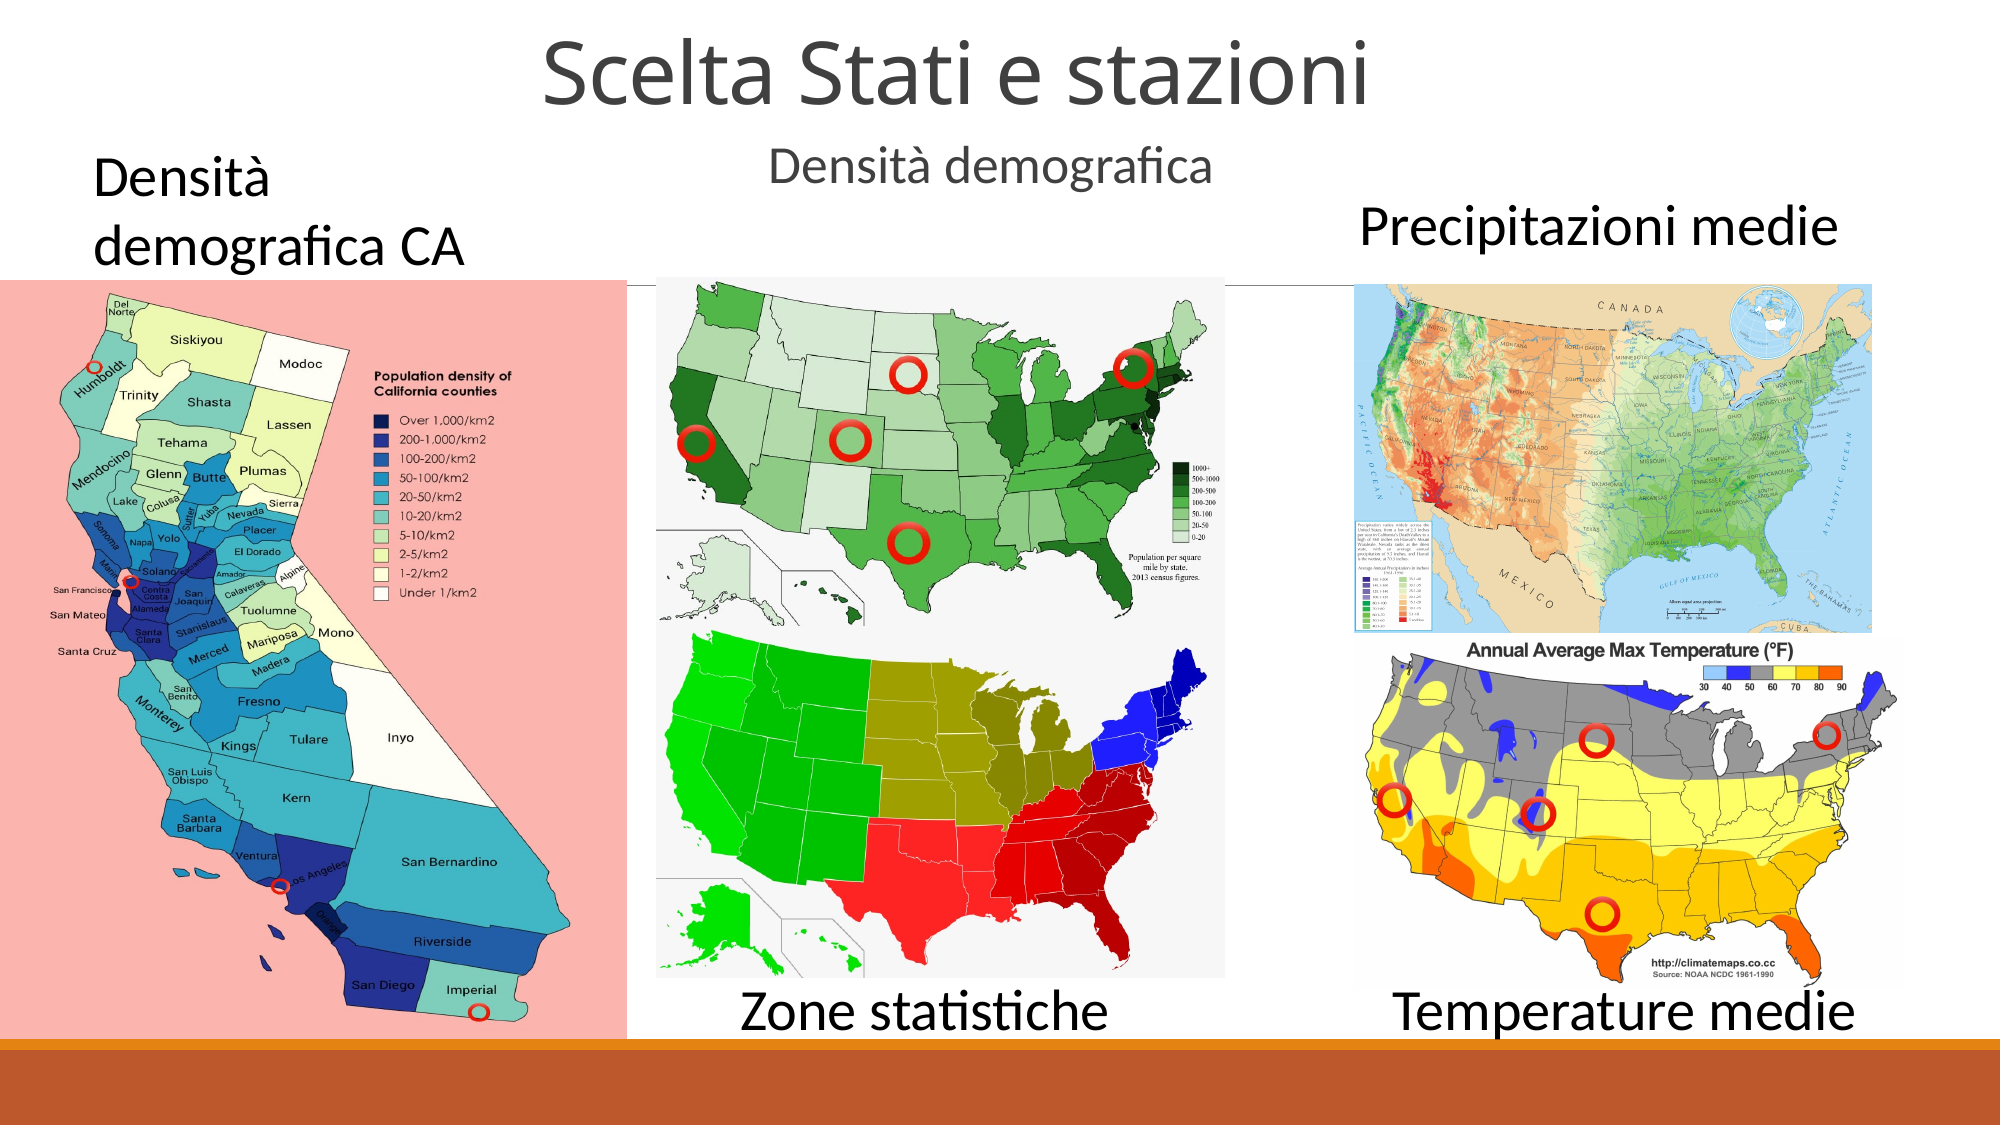

# Scelta Stati e stazioni
Densità demografica CA
Densità demografica
Precipitazioni medie
Zone statistiche
Temperature medie